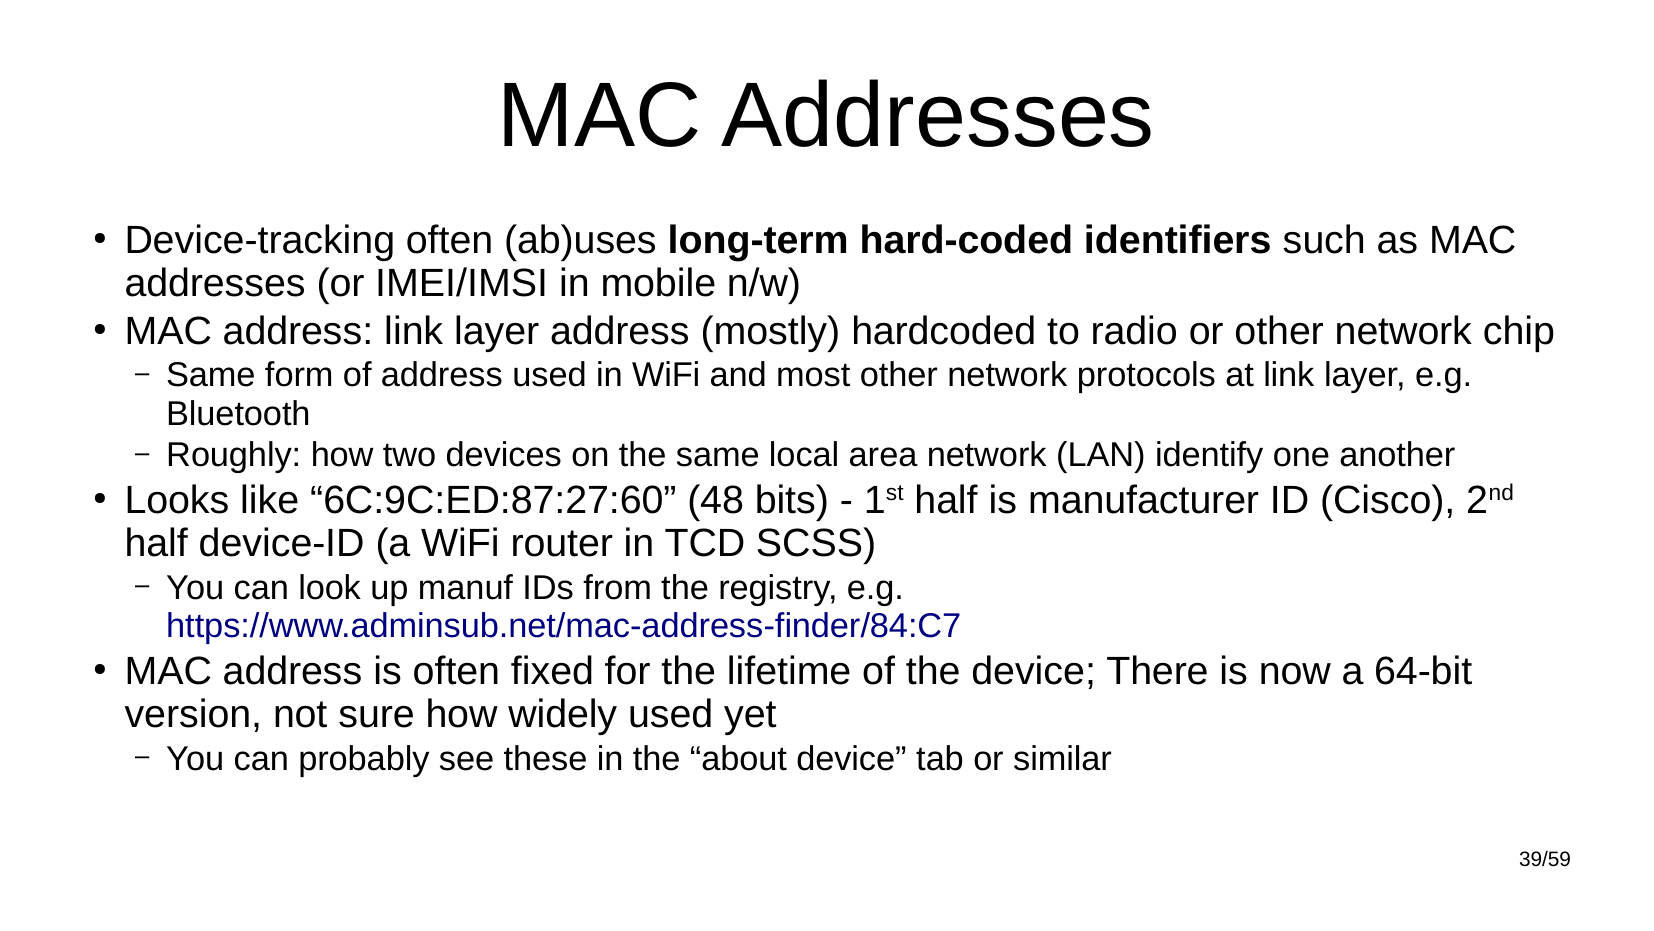

# MAC Addresses
Device-tracking often (ab)uses long-term hard-coded identifiers such as MAC addresses (or IMEI/IMSI in mobile n/w)
MAC address: link layer address (mostly) hardcoded to radio or other network chip
Same form of address used in WiFi and most other network protocols at link layer, e.g. Bluetooth
Roughly: how two devices on the same local area network (LAN) identify one another
Looks like “6C:9C:ED:87:27:60” (48 bits) - 1st half is manufacturer ID (Cisco), 2nd half device-ID (a WiFi router in TCD SCSS)
You can look up manuf IDs from the registry, e.g. https://www.adminsub.net/mac-address-finder/84:C7
MAC address is often fixed for the lifetime of the device; There is now a 64-bit version, not sure how widely used yet
You can probably see these in the “about device” tab or similar
39